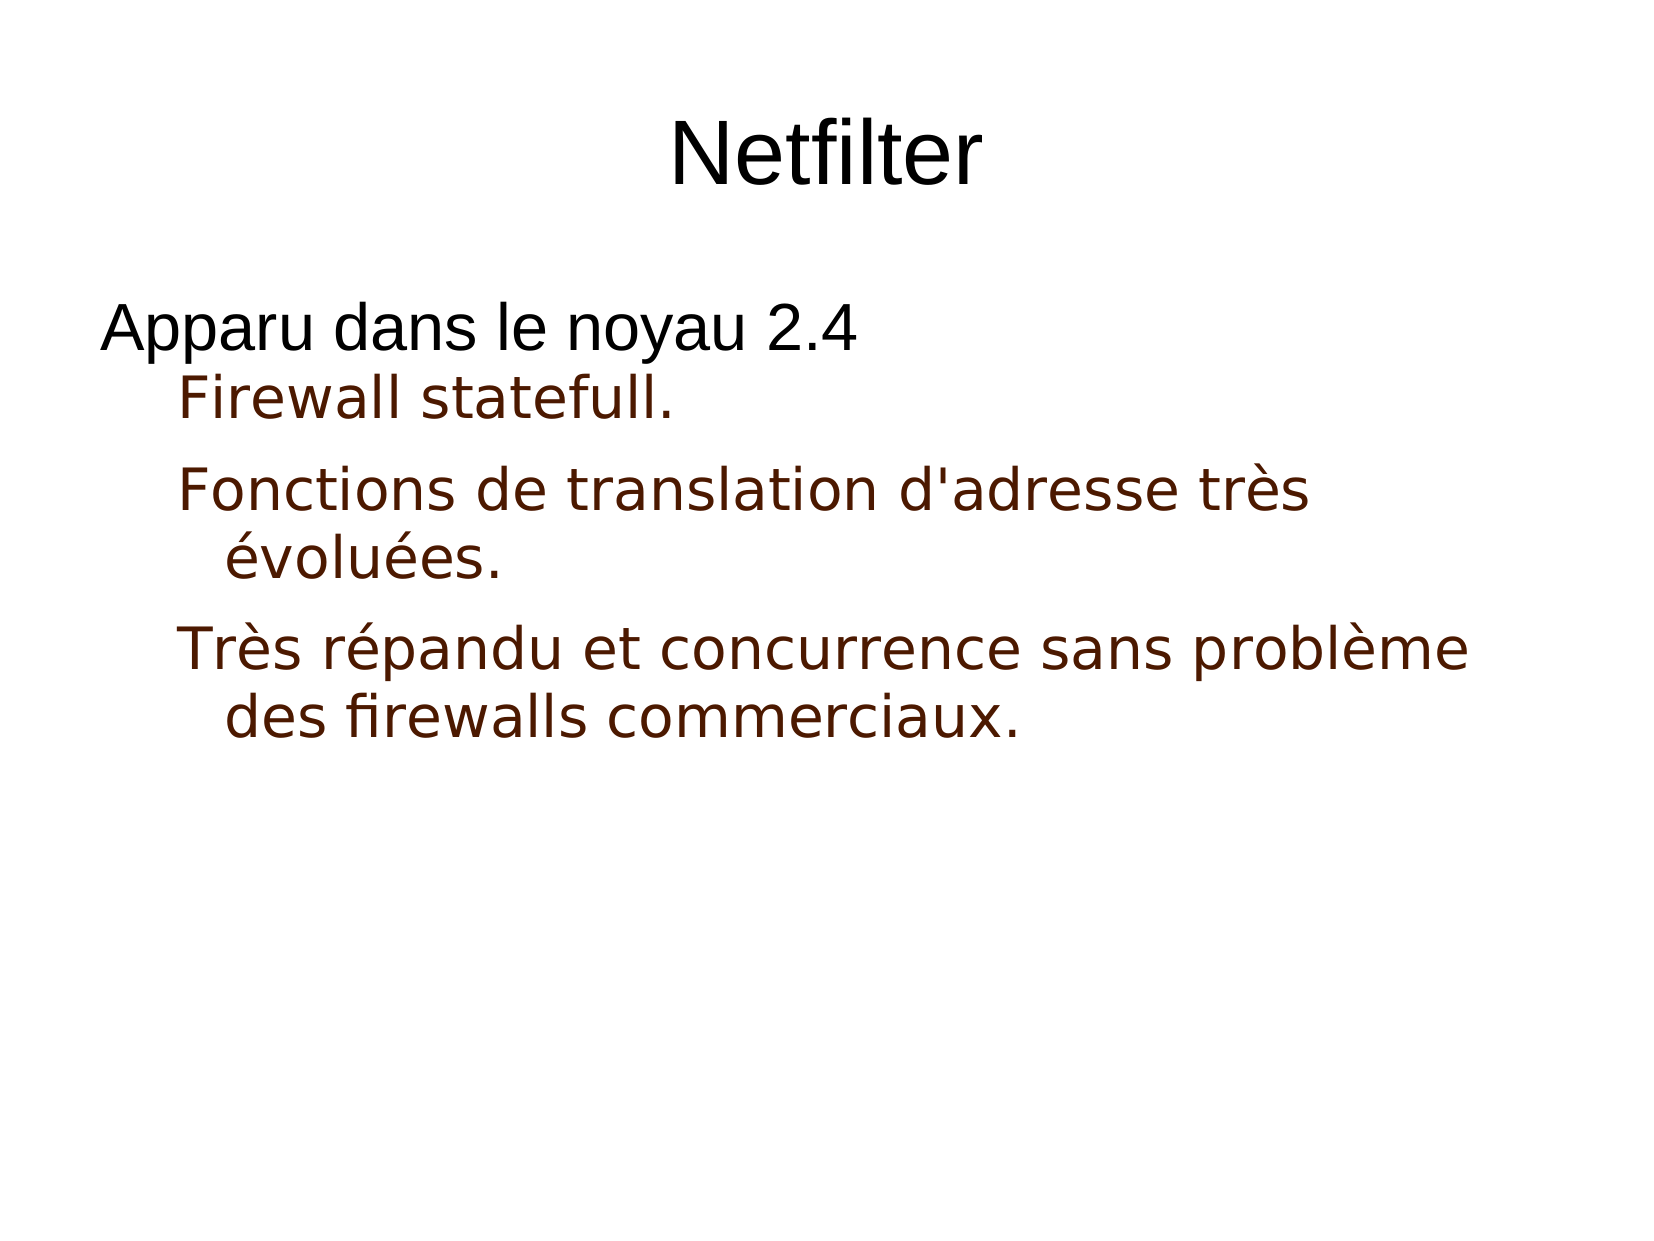

# Netfilter
Apparu dans le noyau 2.4
Firewall statefull.
Fonctions de translation d'adresse très évoluées.
Très répandu et concurrence sans problème des firewalls commerciaux.